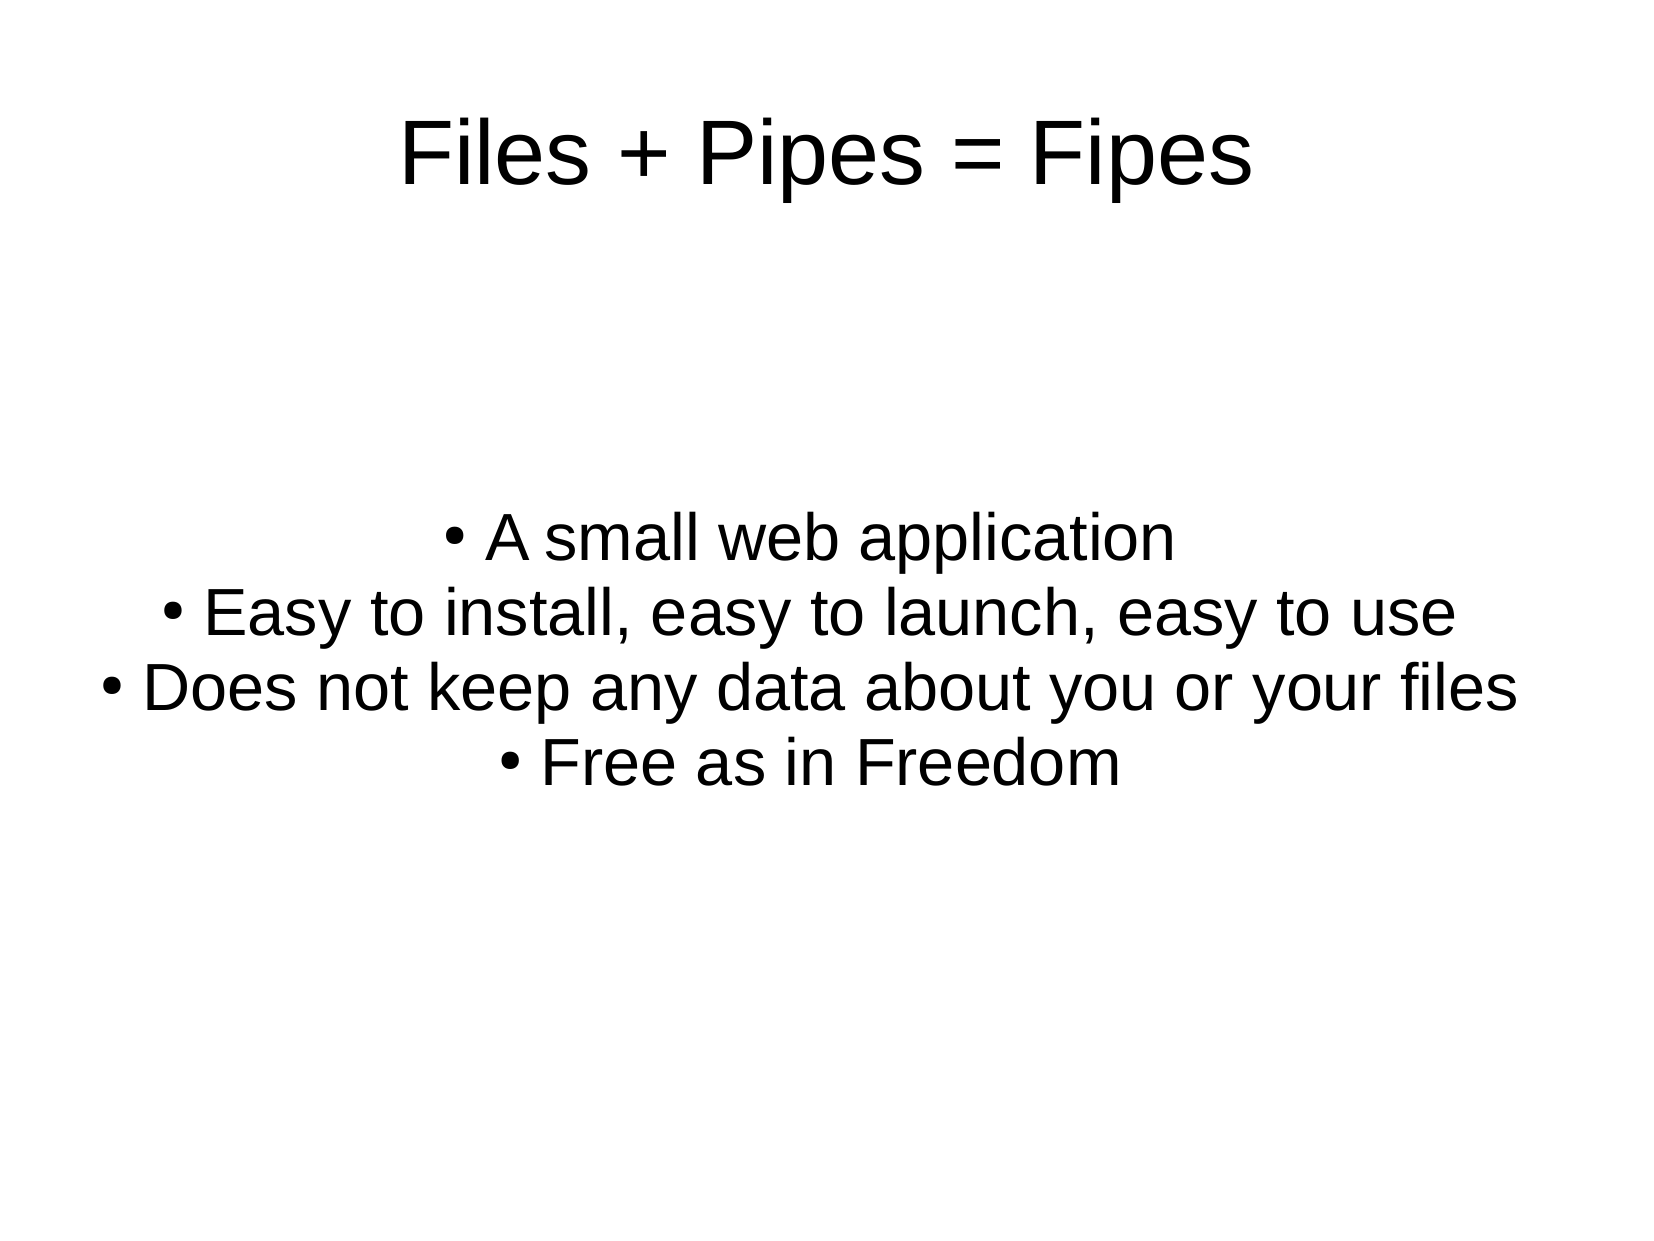

# Files + Pipes = Fipes
 A small web application
 Easy to install, easy to launch, easy to use
 Does not keep any data about you or your files
 Free as in Freedom